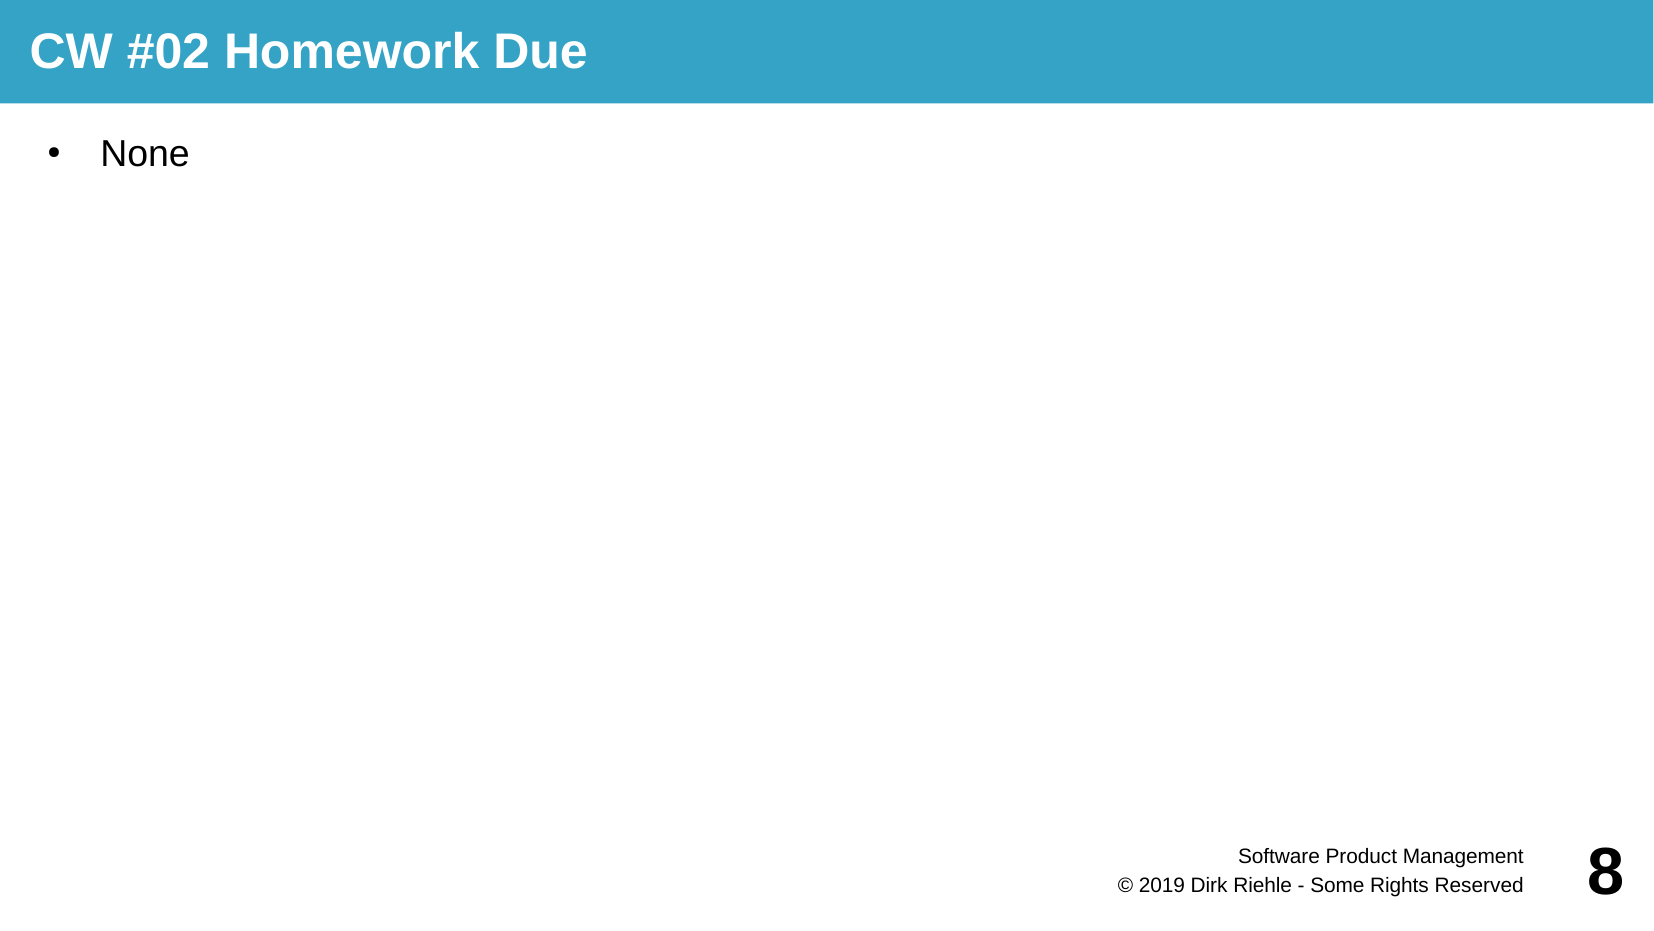

# CW #02 Homework Due
None
Software Product Management
8
© 2019 Dirk Riehle - Some Rights Reserved